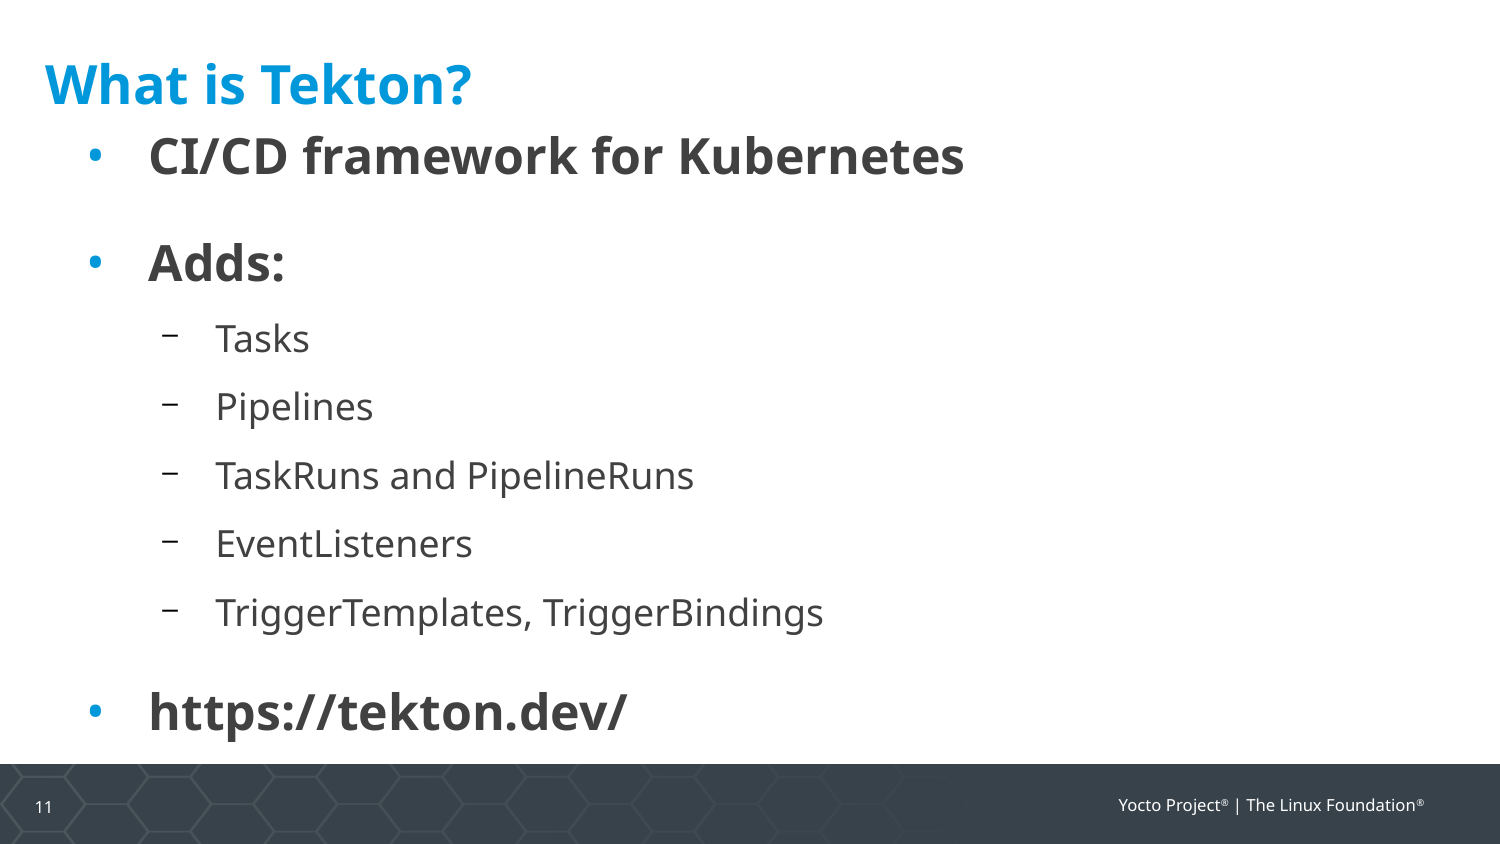

# What is Tekton?
CI/CD framework for Kubernetes
Adds:
Tasks
Pipelines
TaskRuns and PipelineRuns
EventListeners
TriggerTemplates, TriggerBindings
https://tekton.dev/